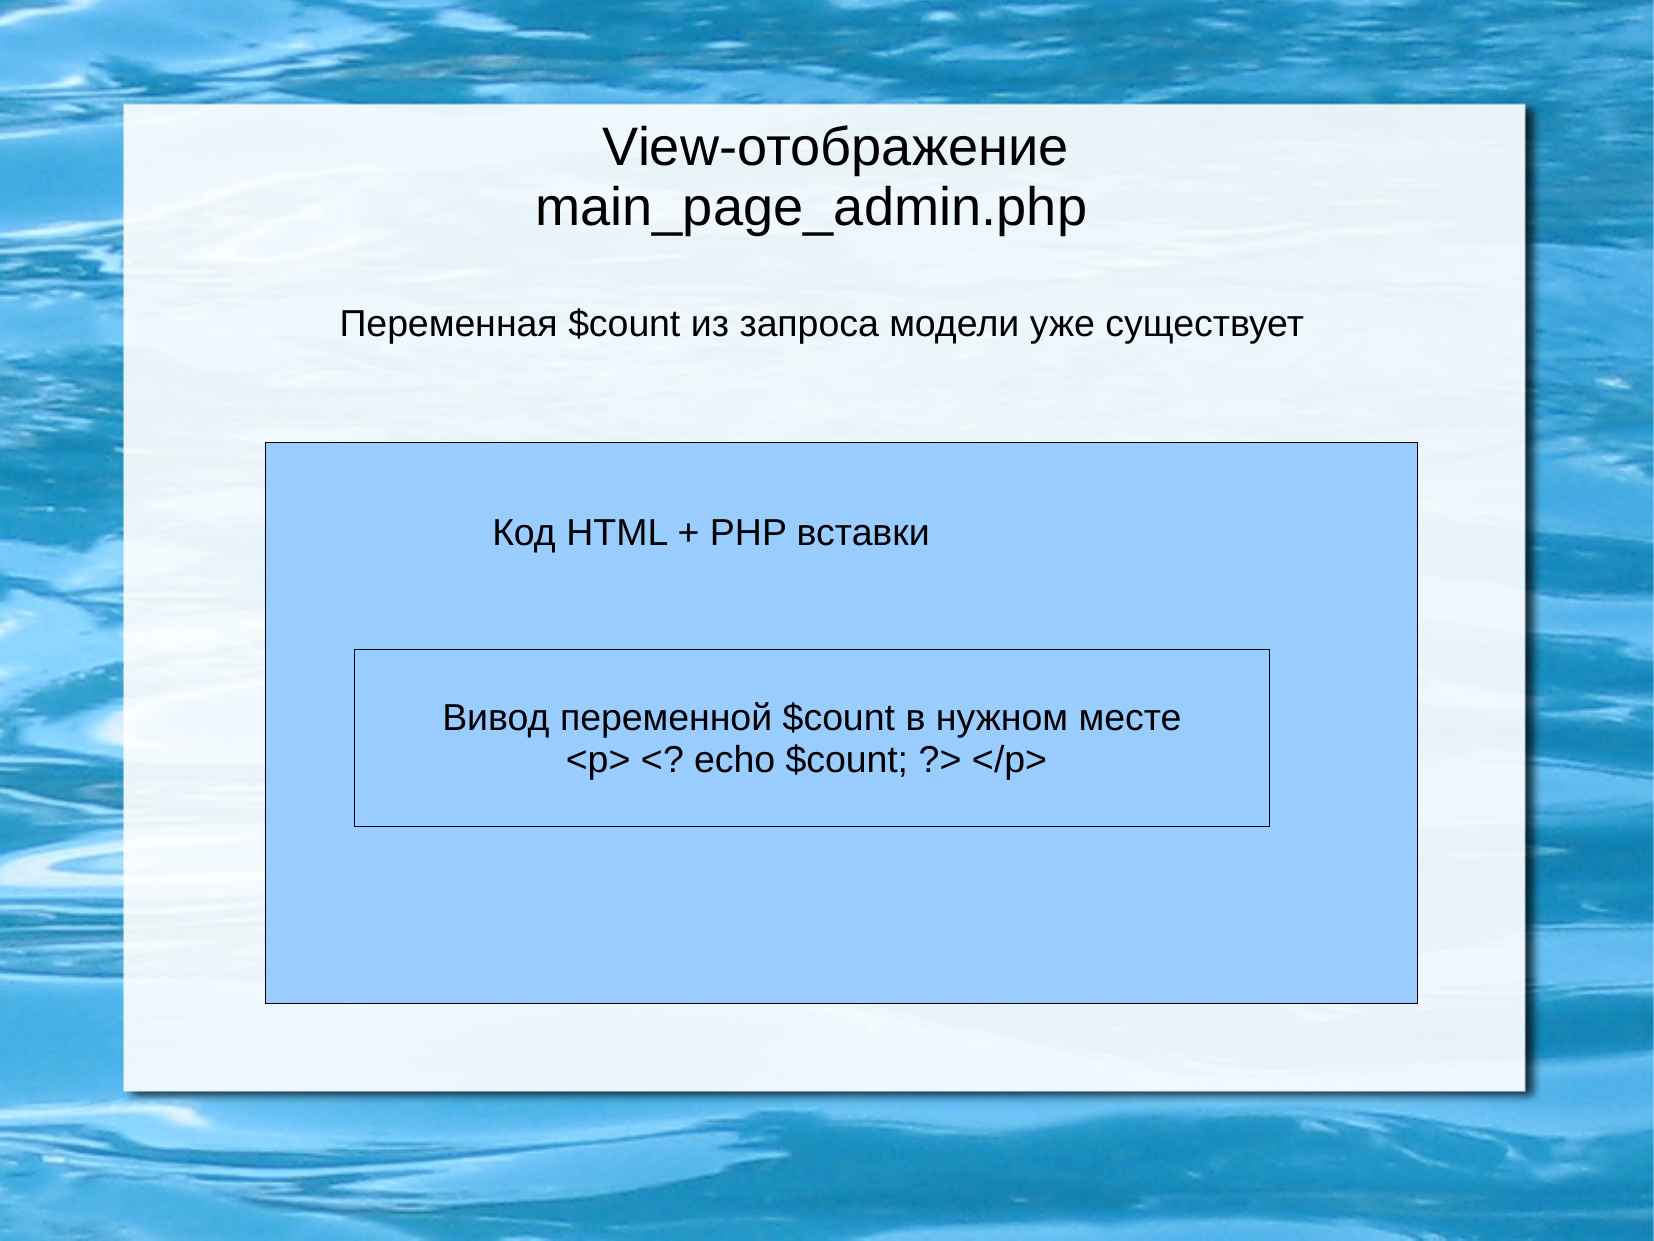

# View-отображение main_page_admin.php
Переменная $count из запроса модели уже существует
Код HTML + PHP вставки
Вивод переменной $count в нужном месте
<p> <? echo $count; ?> </p>